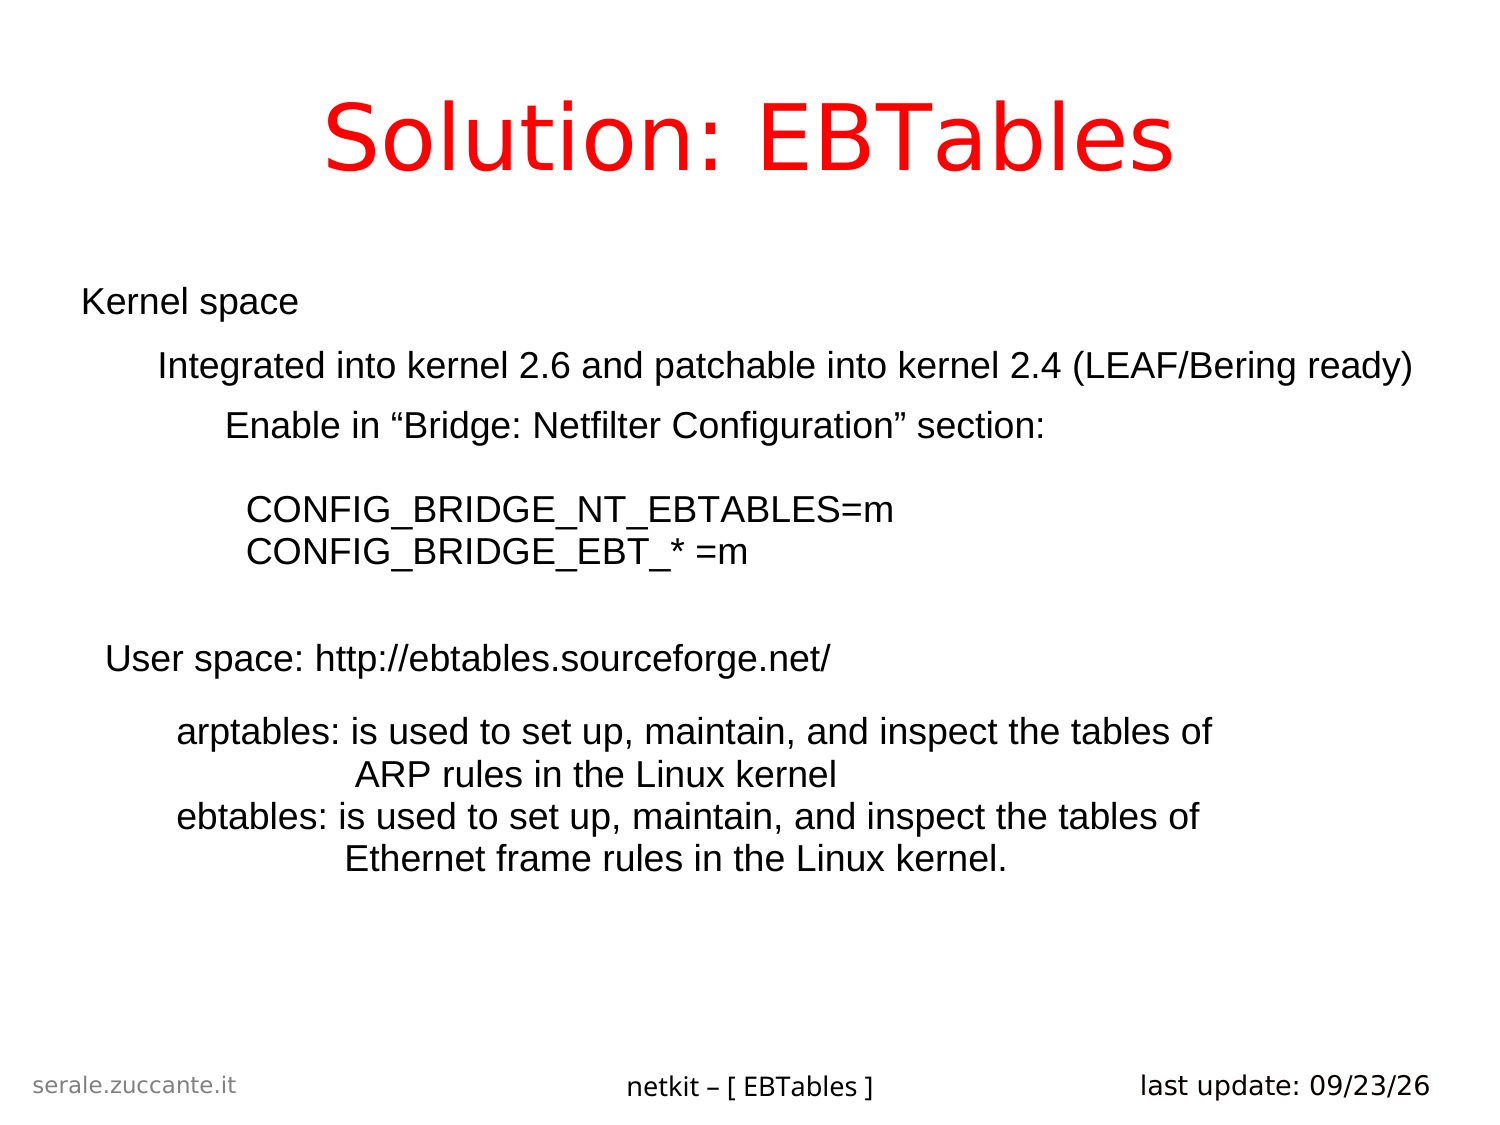

# Solution: EBTables
Kernel space
Integrated into kernel 2.6 and patchable into kernel 2.4 (LEAF/Bering ready)
Enable in “Bridge: Netfilter Configuration” section:
 CONFIG_BRIDGE_NT_EBTABLES=m
 CONFIG_BRIDGE_EBT_* =m
User space: http://ebtables.sourceforge.net/
arptables: is used to set up, maintain, and inspect the tables of
 ARP rules in the Linux kernel
ebtables: is used to set up, maintain, and inspect the tables of
 Ethernet frame rules in the Linux kernel.
EBTables